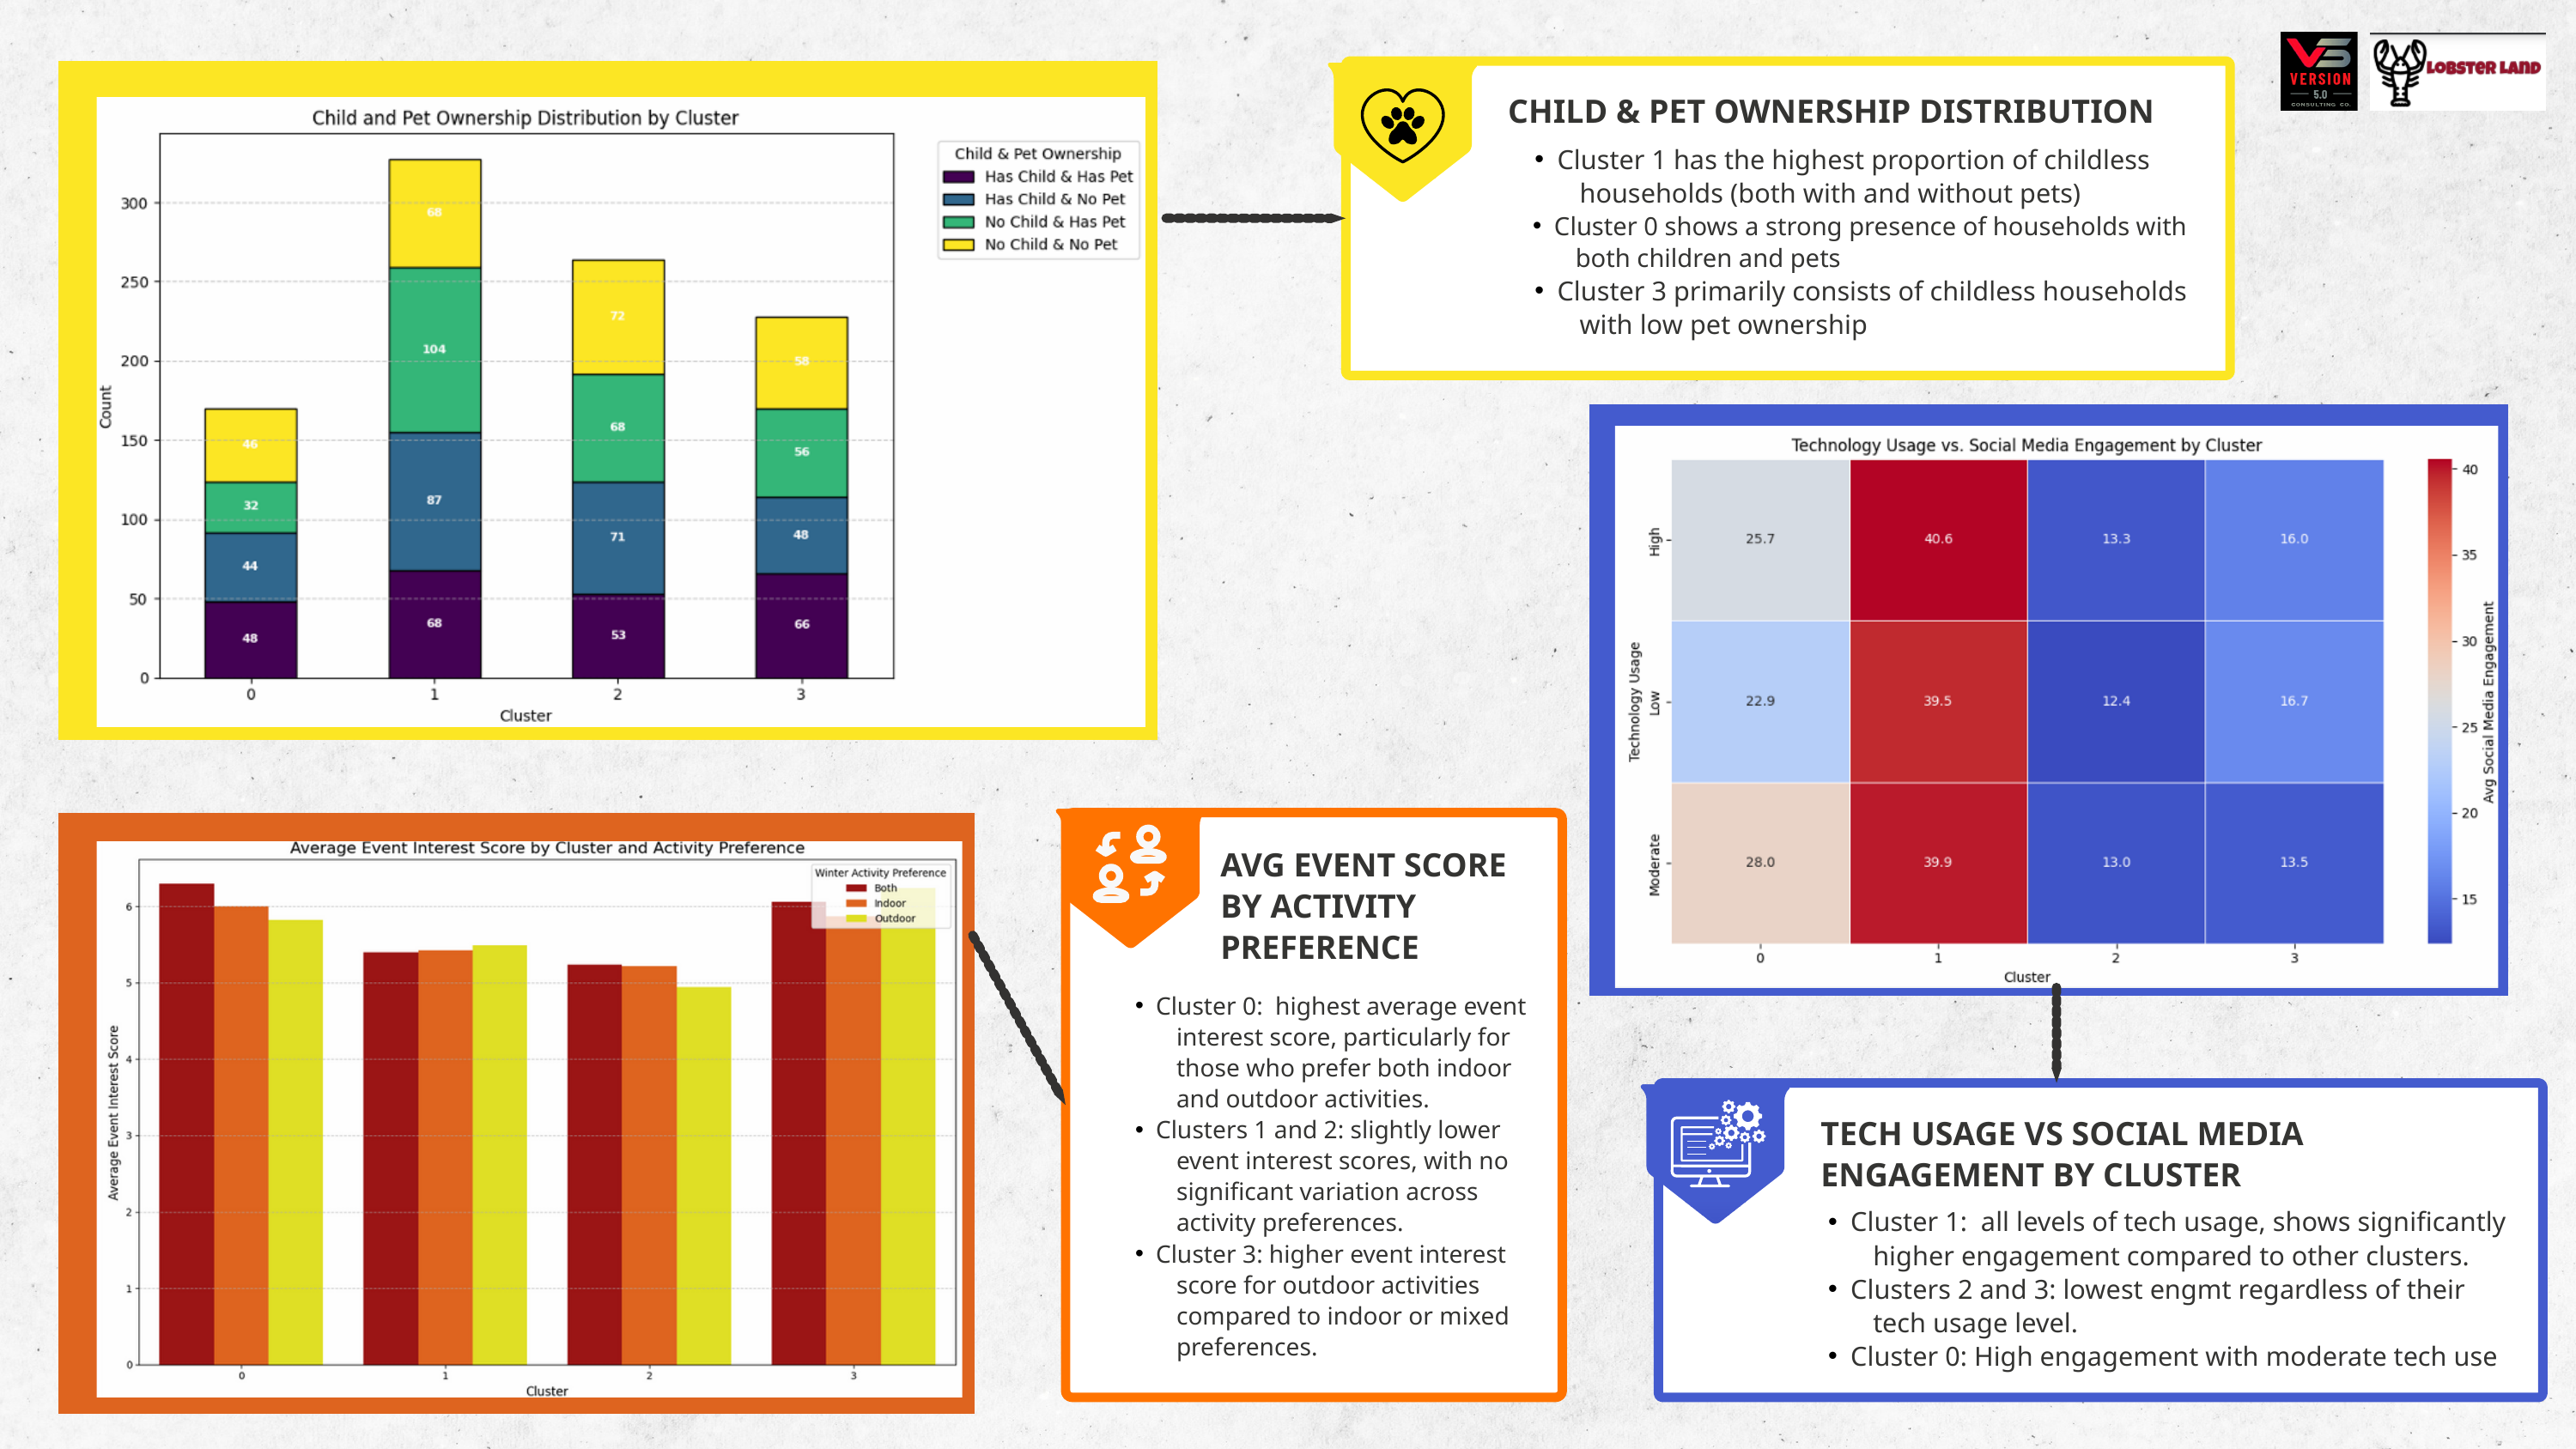

CHILD & PET OWNERSHIP DISTRIBUTION
Cluster 1 has the highest proportion of childless households (both with and without pets)
Cluster 0 shows a strong presence of households with both children and pets
Cluster 3 primarily consists of childless households with low pet ownership
AVG EVENT SCORE BY ACTIVITY PREFERENCE
Cluster 0: highest average event interest score, particularly for those who prefer both indoor and outdoor activities.
Clusters 1 and 2: slightly lower event interest scores, with no significant variation across activity preferences.
Cluster 3: higher event interest score for outdoor activities compared to indoor or mixed preferences.
TECH USAGE VS SOCIAL MEDIA ENGAGEMENT BY CLUSTER
Cluster 1: all levels of tech usage, shows significantly higher engagement compared to other clusters.
Clusters 2 and 3: lowest engmt regardless of their tech usage level.
Cluster 0: High engagement with moderate tech use